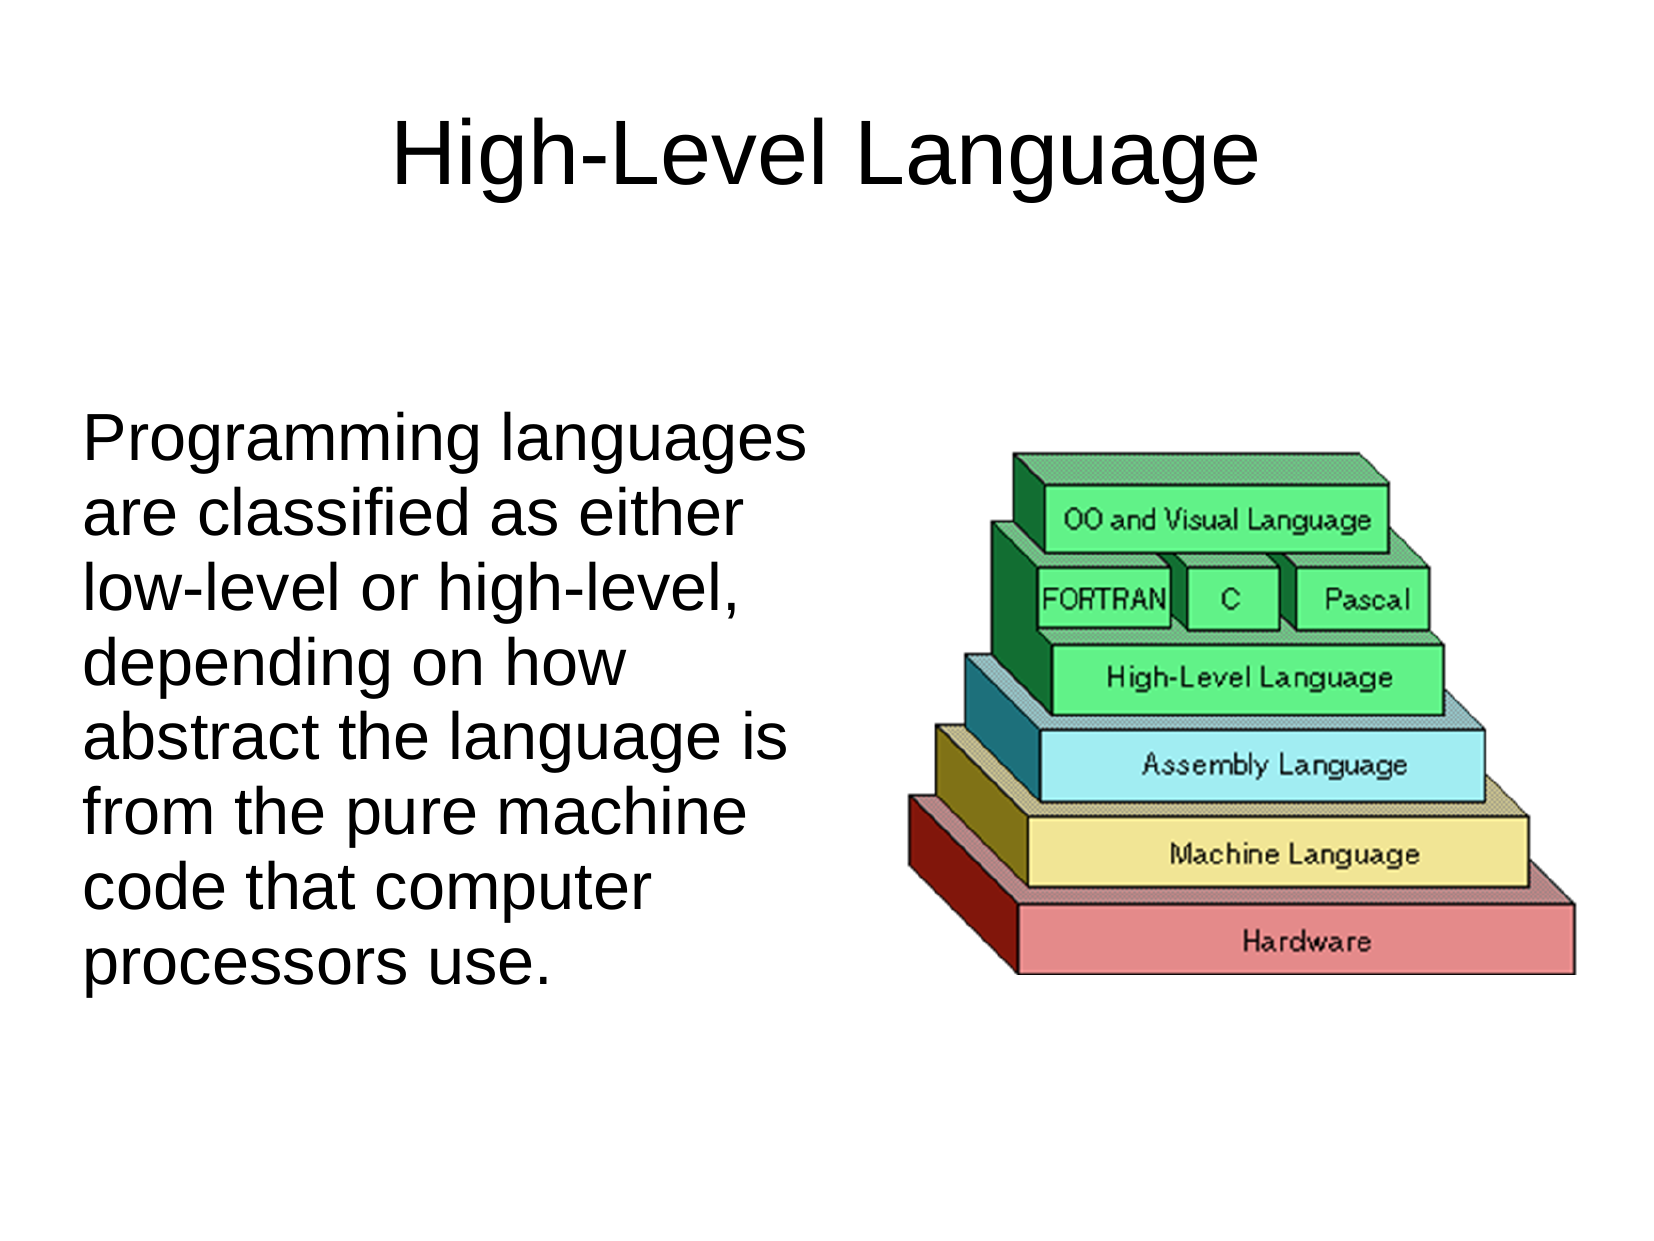

# High-Level Language
Programming languages
are classified as either
low-level or high-level,
depending on how
abstract the language is
from the pure machine
code that computer
processors use.